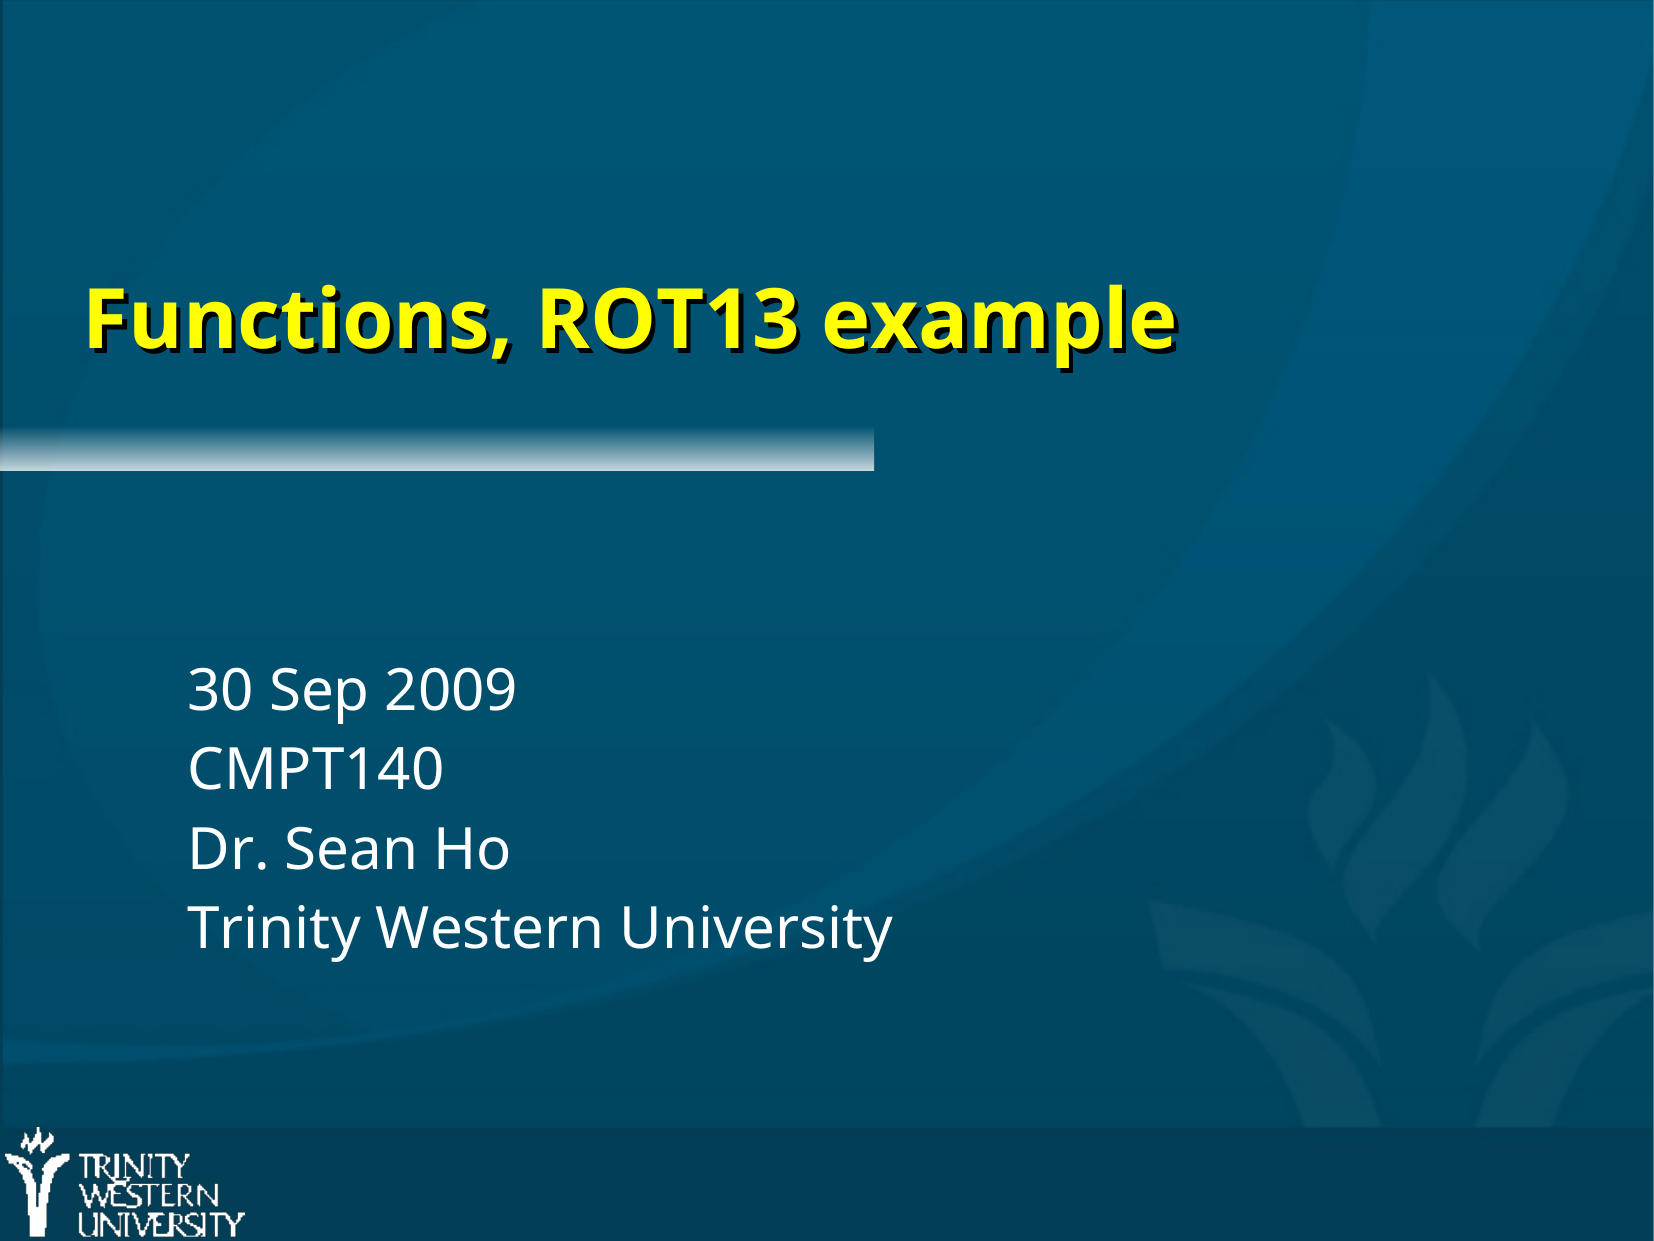

# Functions, ROT13 example
30 Sep 2009
CMPT140
Dr. Sean Ho
Trinity Western University